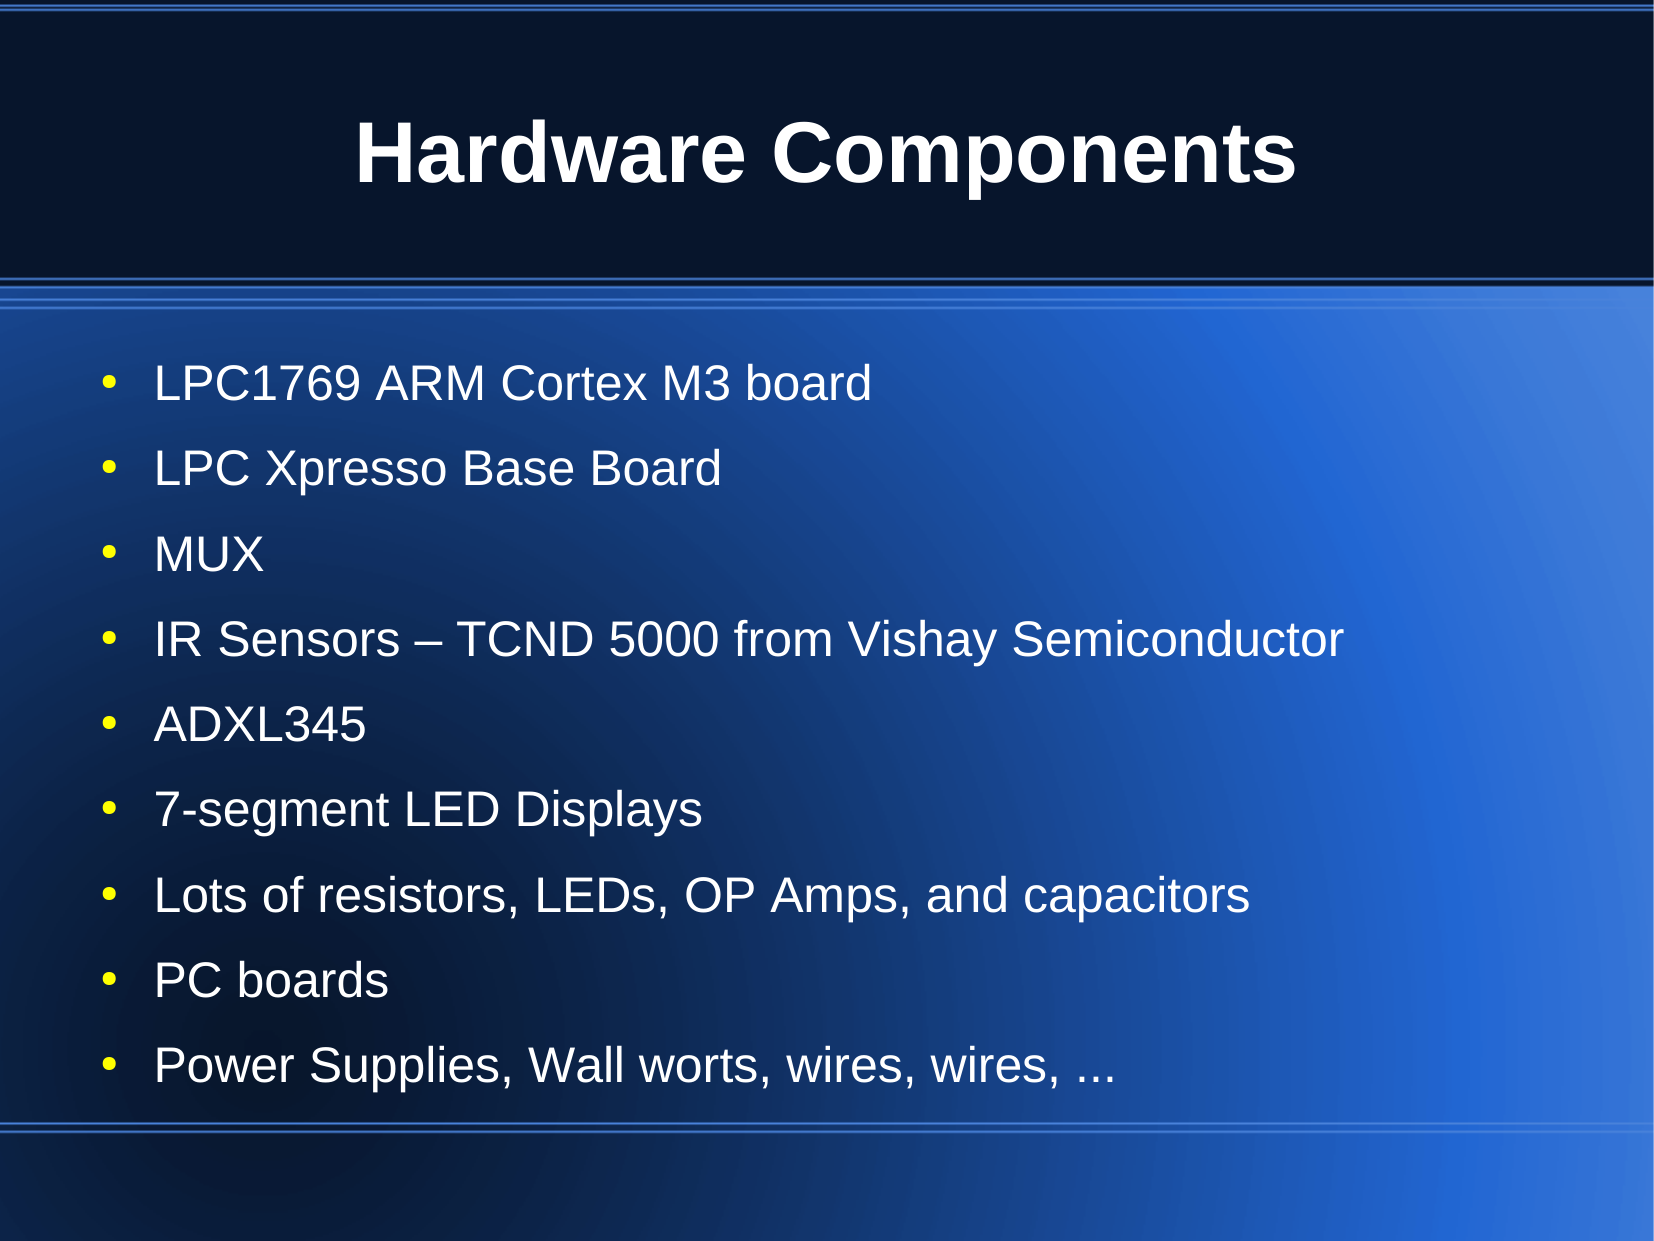

# Hardware Components
LPC1769 ARM Cortex M3 board
LPC Xpresso Base Board
MUX
IR Sensors – TCND 5000 from Vishay Semiconductor
ADXL345
7-segment LED Displays
Lots of resistors, LEDs, OP Amps, and capacitors
PC boards
Power Supplies, Wall worts, wires, wires, ...